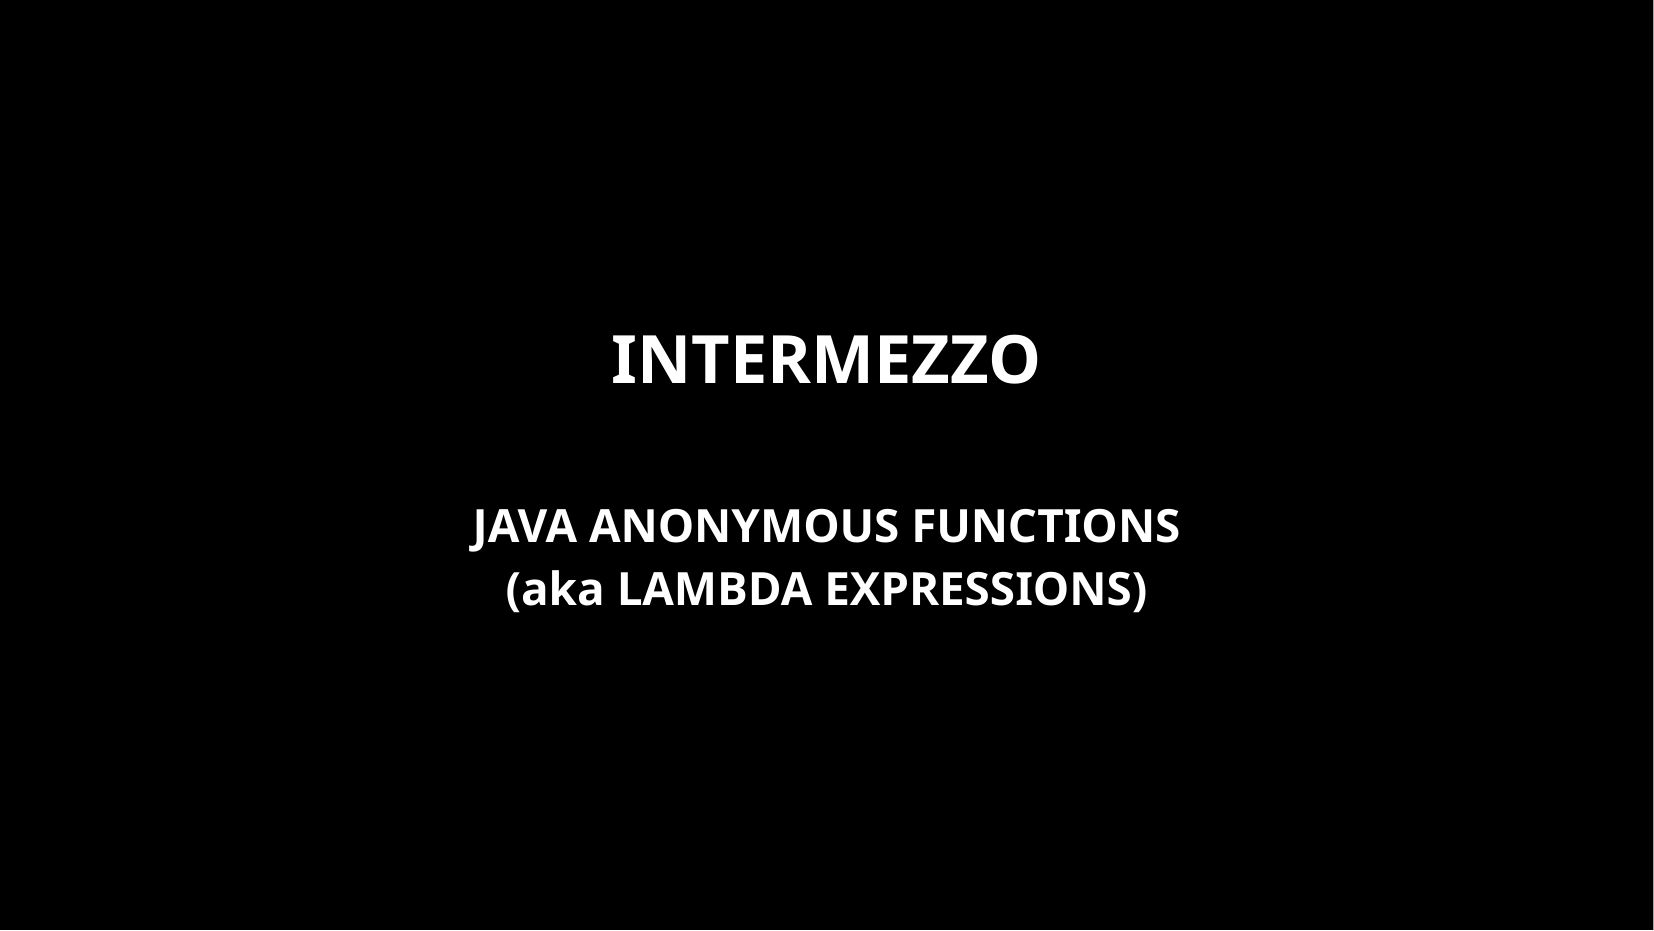

# INTERMEZZO JAVA ANONYMOUS FUNCTIONS (aka LAMBDA EXPRESSIONS)